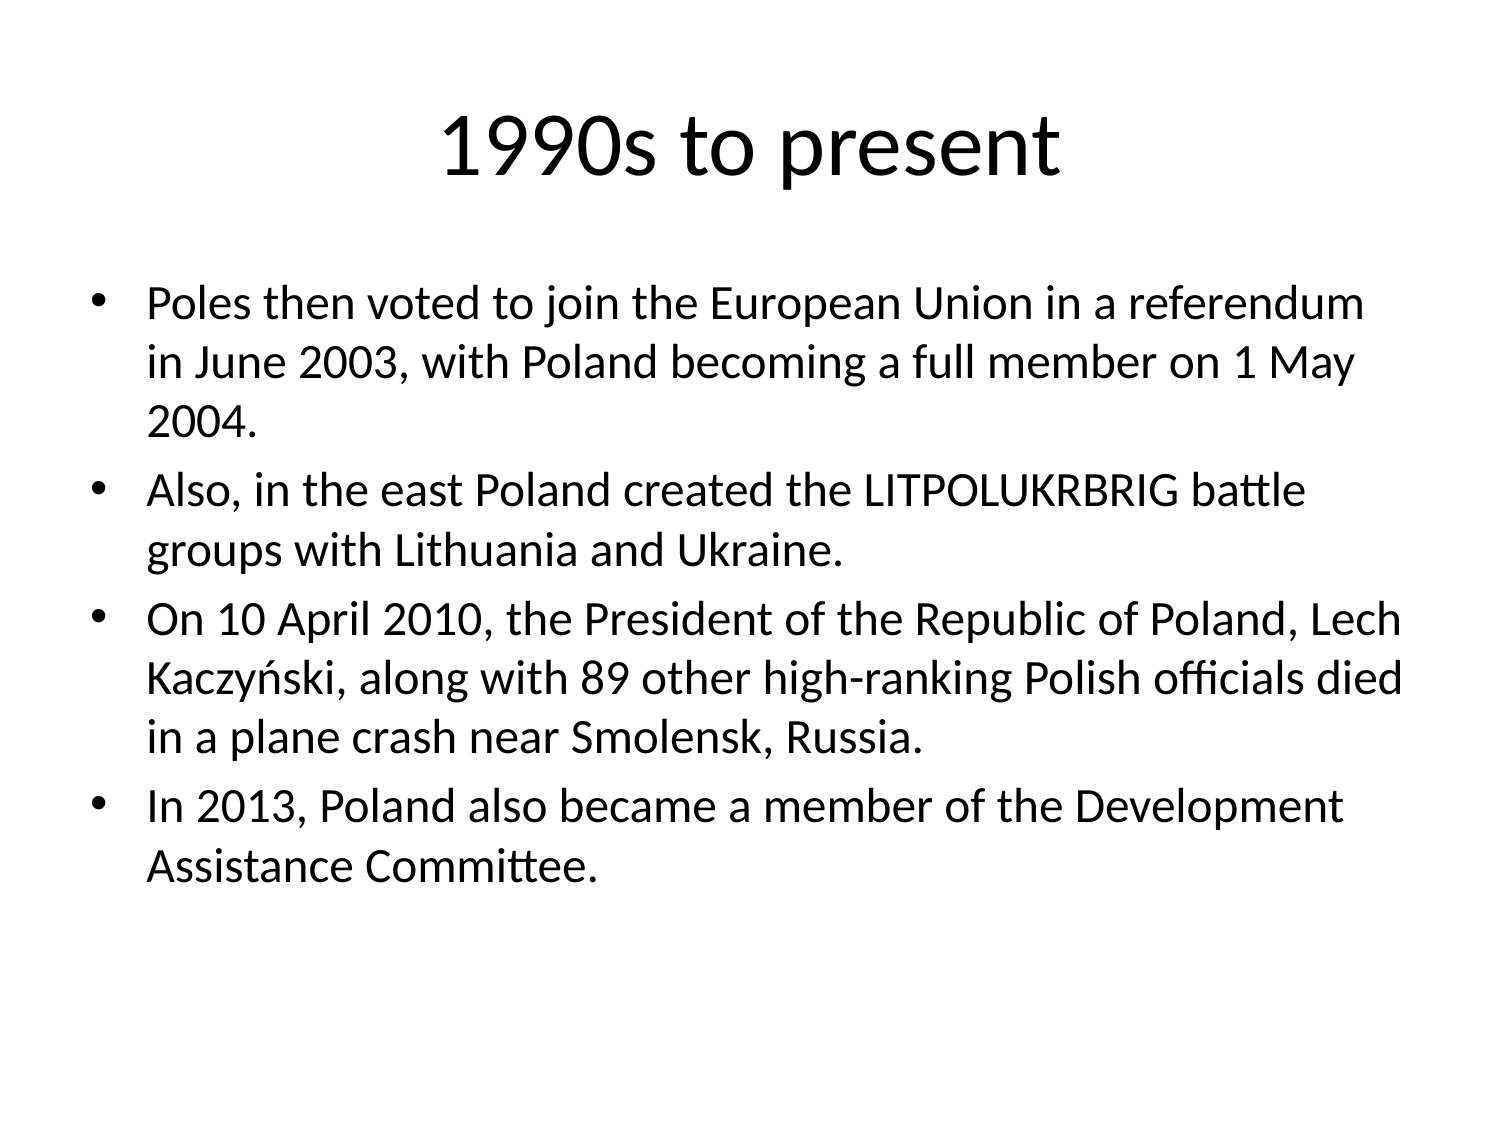

# 1990s to present
Poles then voted to join the European Union in a referendum in June 2003, with Poland becoming a full member on 1 May 2004.
Also, in the east Poland created the LITPOLUKRBRIG battle groups with Lithuania and Ukraine.
On 10 April 2010, the President of the Republic of Poland, Lech Kaczyński, along with 89 other high-ranking Polish officials died in a plane crash near Smolensk, Russia.
In 2013, Poland also became a member of the Development Assistance Committee.